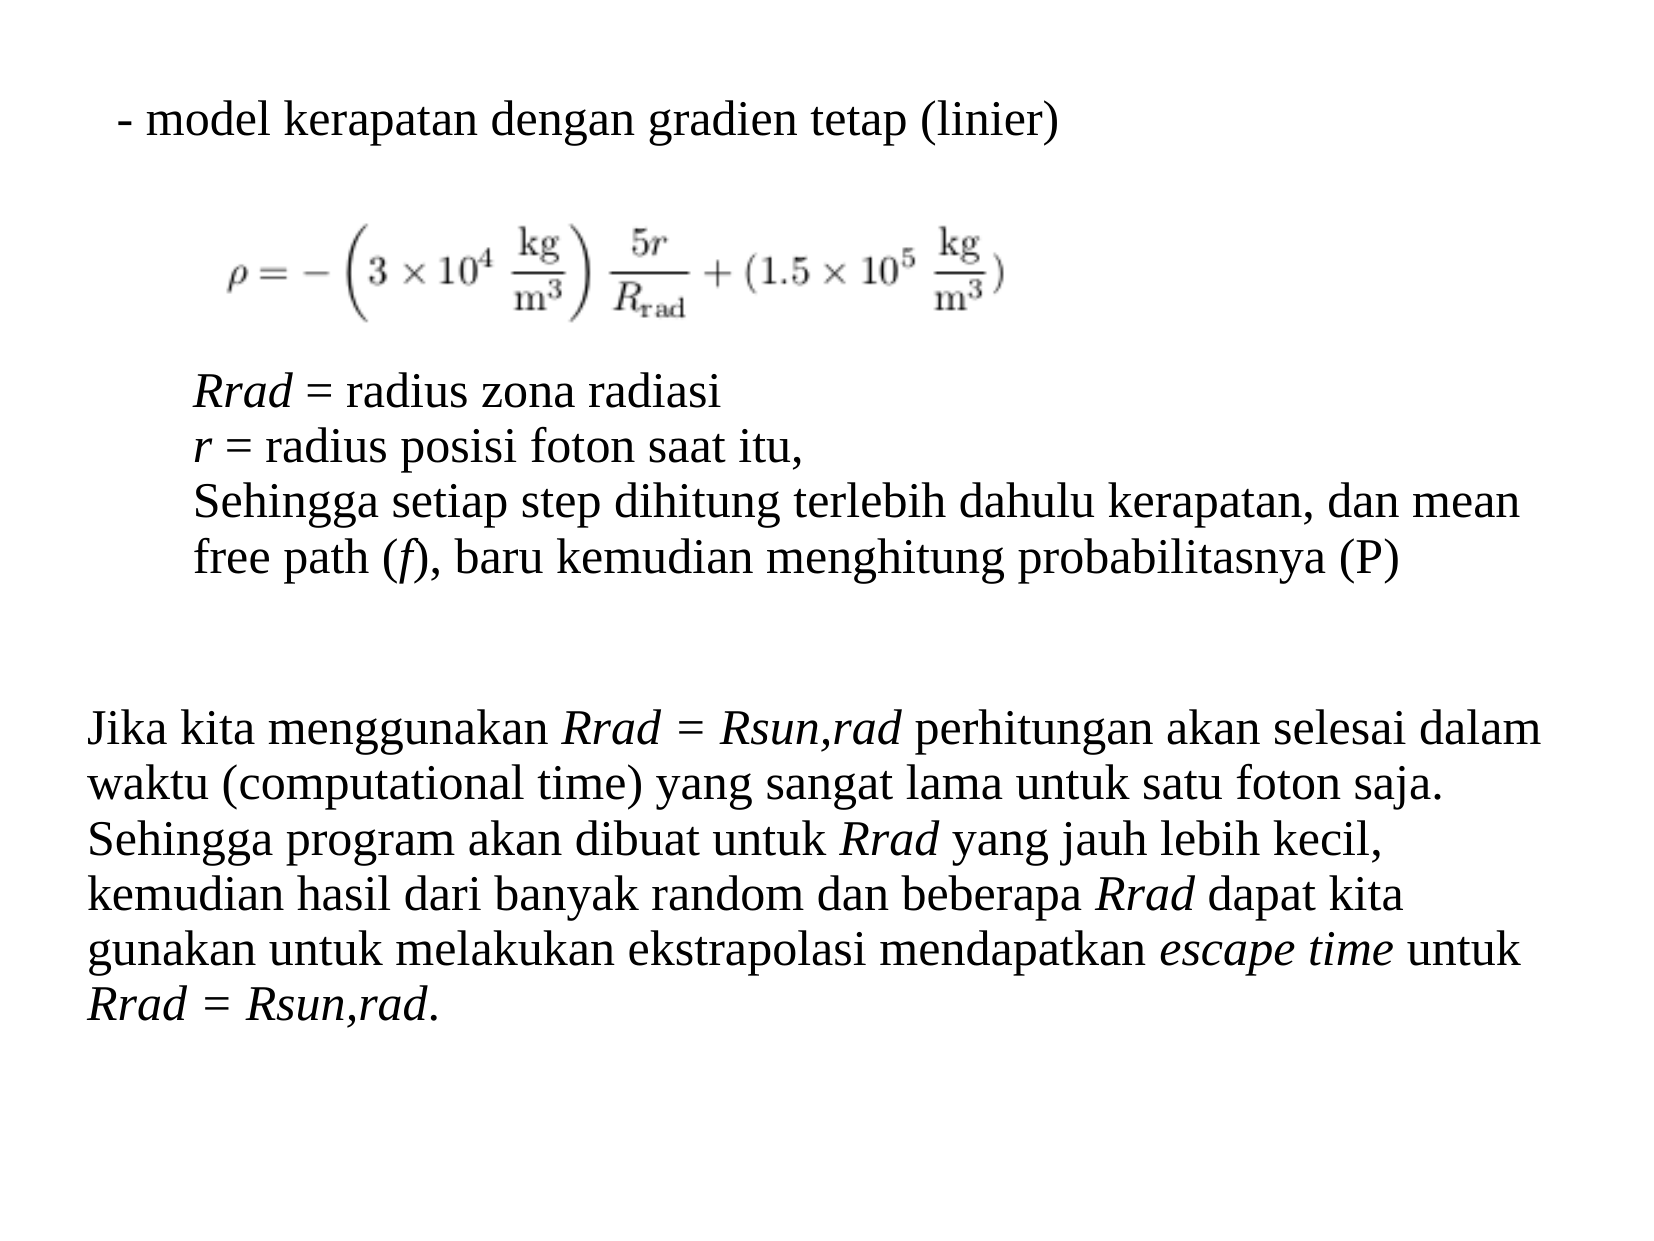

- model kerapatan dengan gradien tetap (linier)
Rrad = radius zona radiasi
r = radius posisi foton saat itu,
Sehingga setiap step dihitung terlebih dahulu kerapatan, dan mean free path (f), baru kemudian menghitung probabilitasnya (P)
Jika kita menggunakan Rrad = Rsun,rad perhitungan akan selesai dalam waktu (computational time) yang sangat lama untuk satu foton saja. Sehingga program akan dibuat untuk Rrad yang jauh lebih kecil, kemudian hasil dari banyak random dan beberapa Rrad dapat kita gunakan untuk melakukan ekstrapolasi mendapatkan escape time untuk Rrad = Rsun,rad.